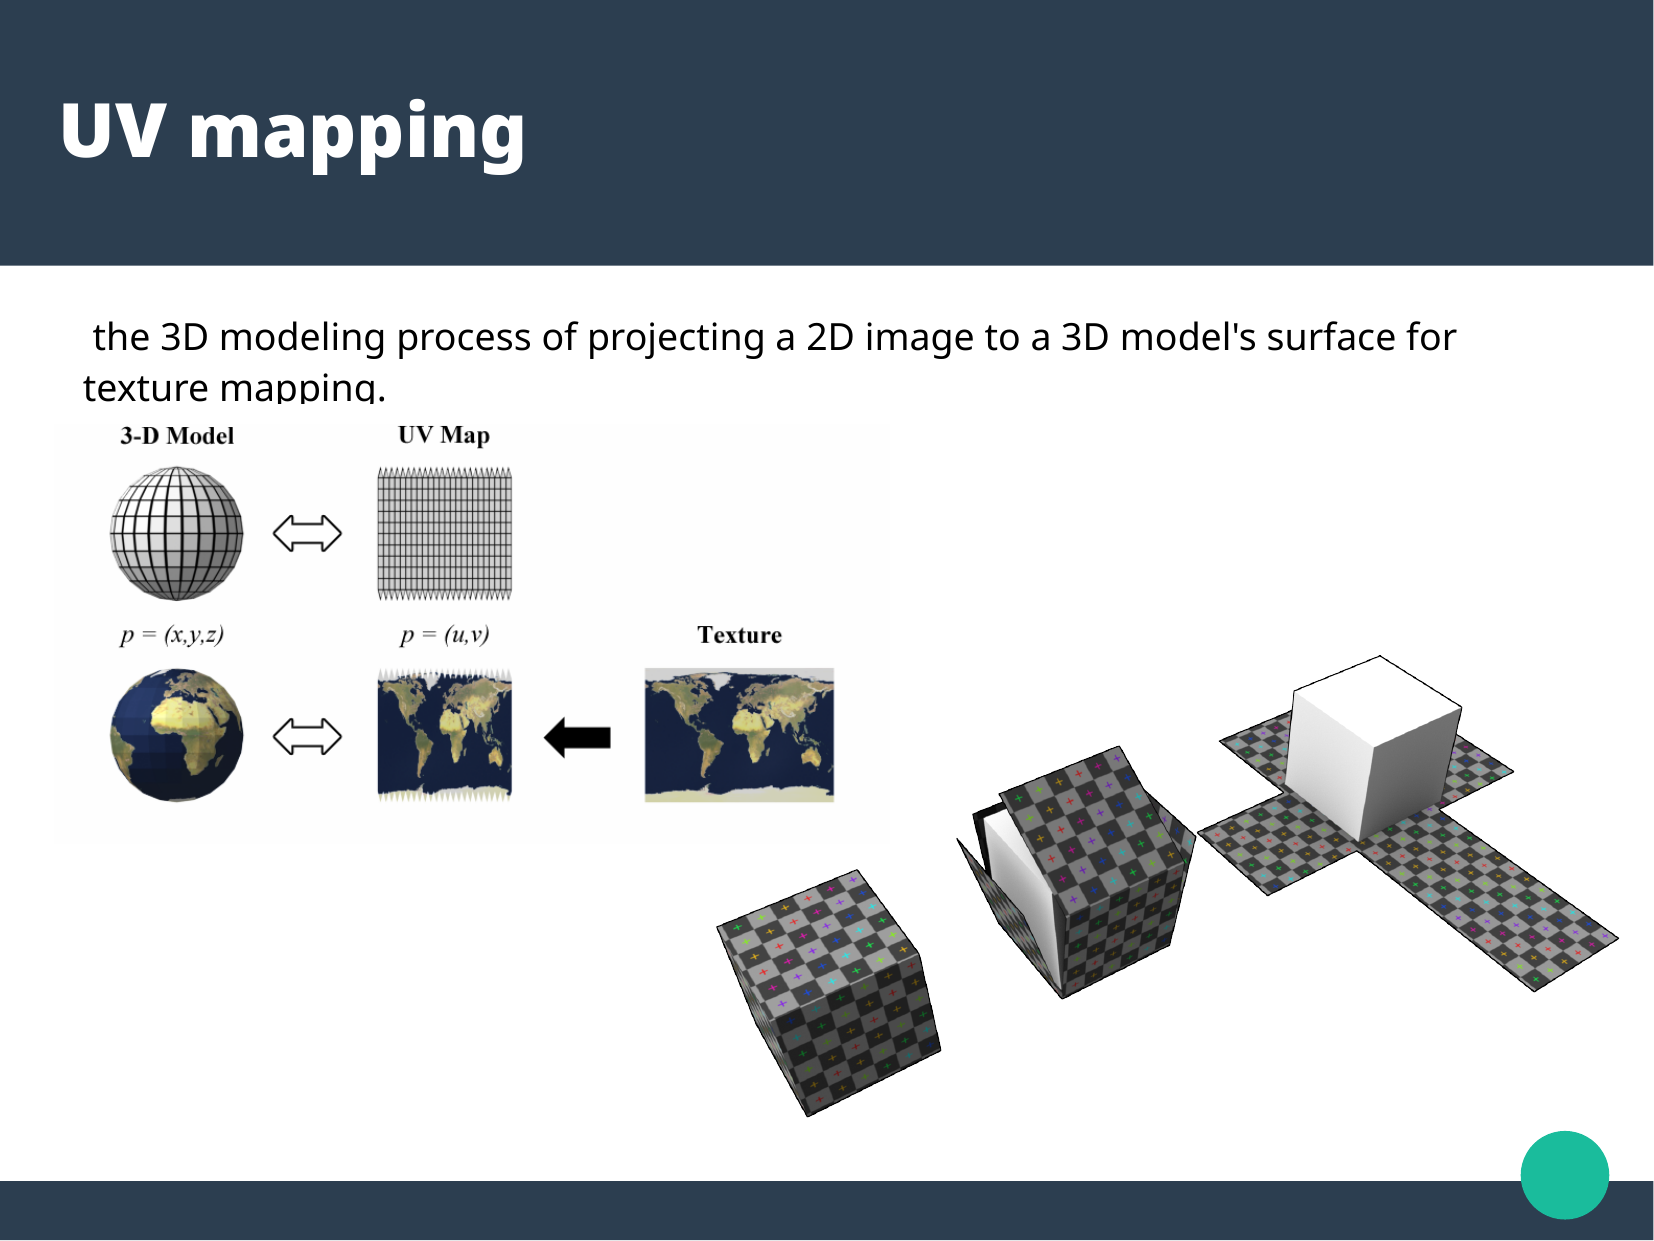

# UV mapping
 the 3D modeling process of projecting a 2D image to a 3D model's surface for texture mapping.